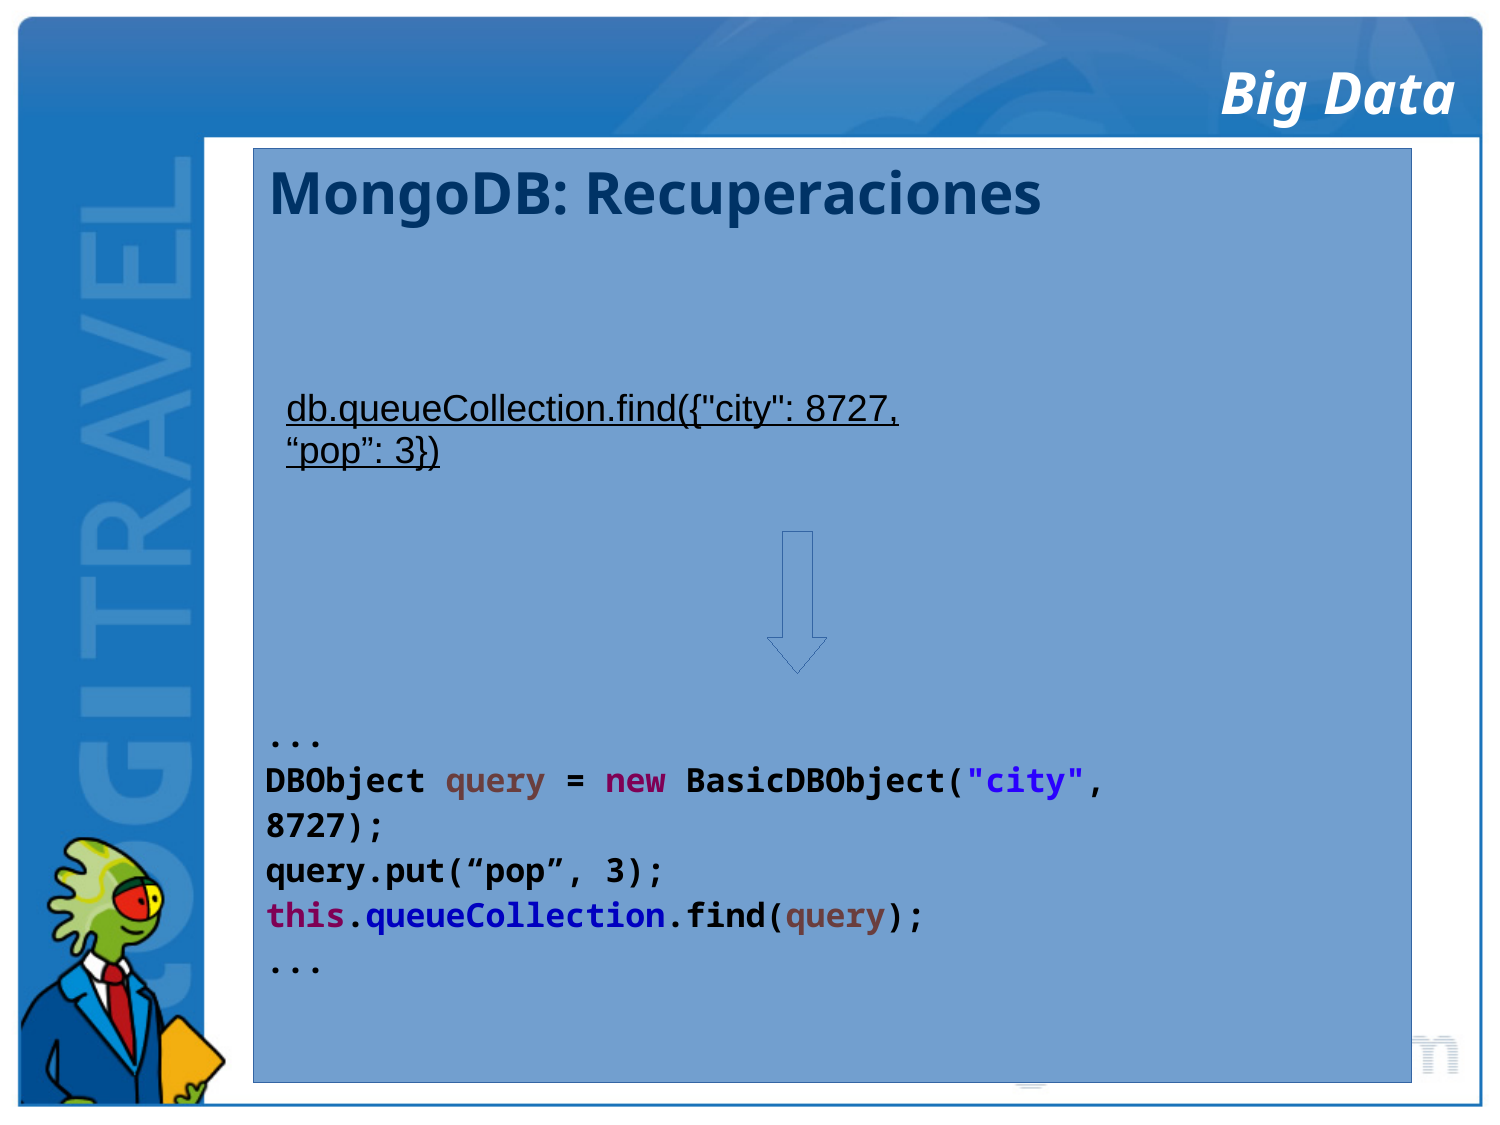

Big Data
MongoDB: Recuperaciones
db.queueCollection.find({"city": 8727, “pop”: 3})
...
DBObject query = new BasicDBObject("city", 8727);
query.put(“pop”, 3);
this.queueCollection.find(query);
...